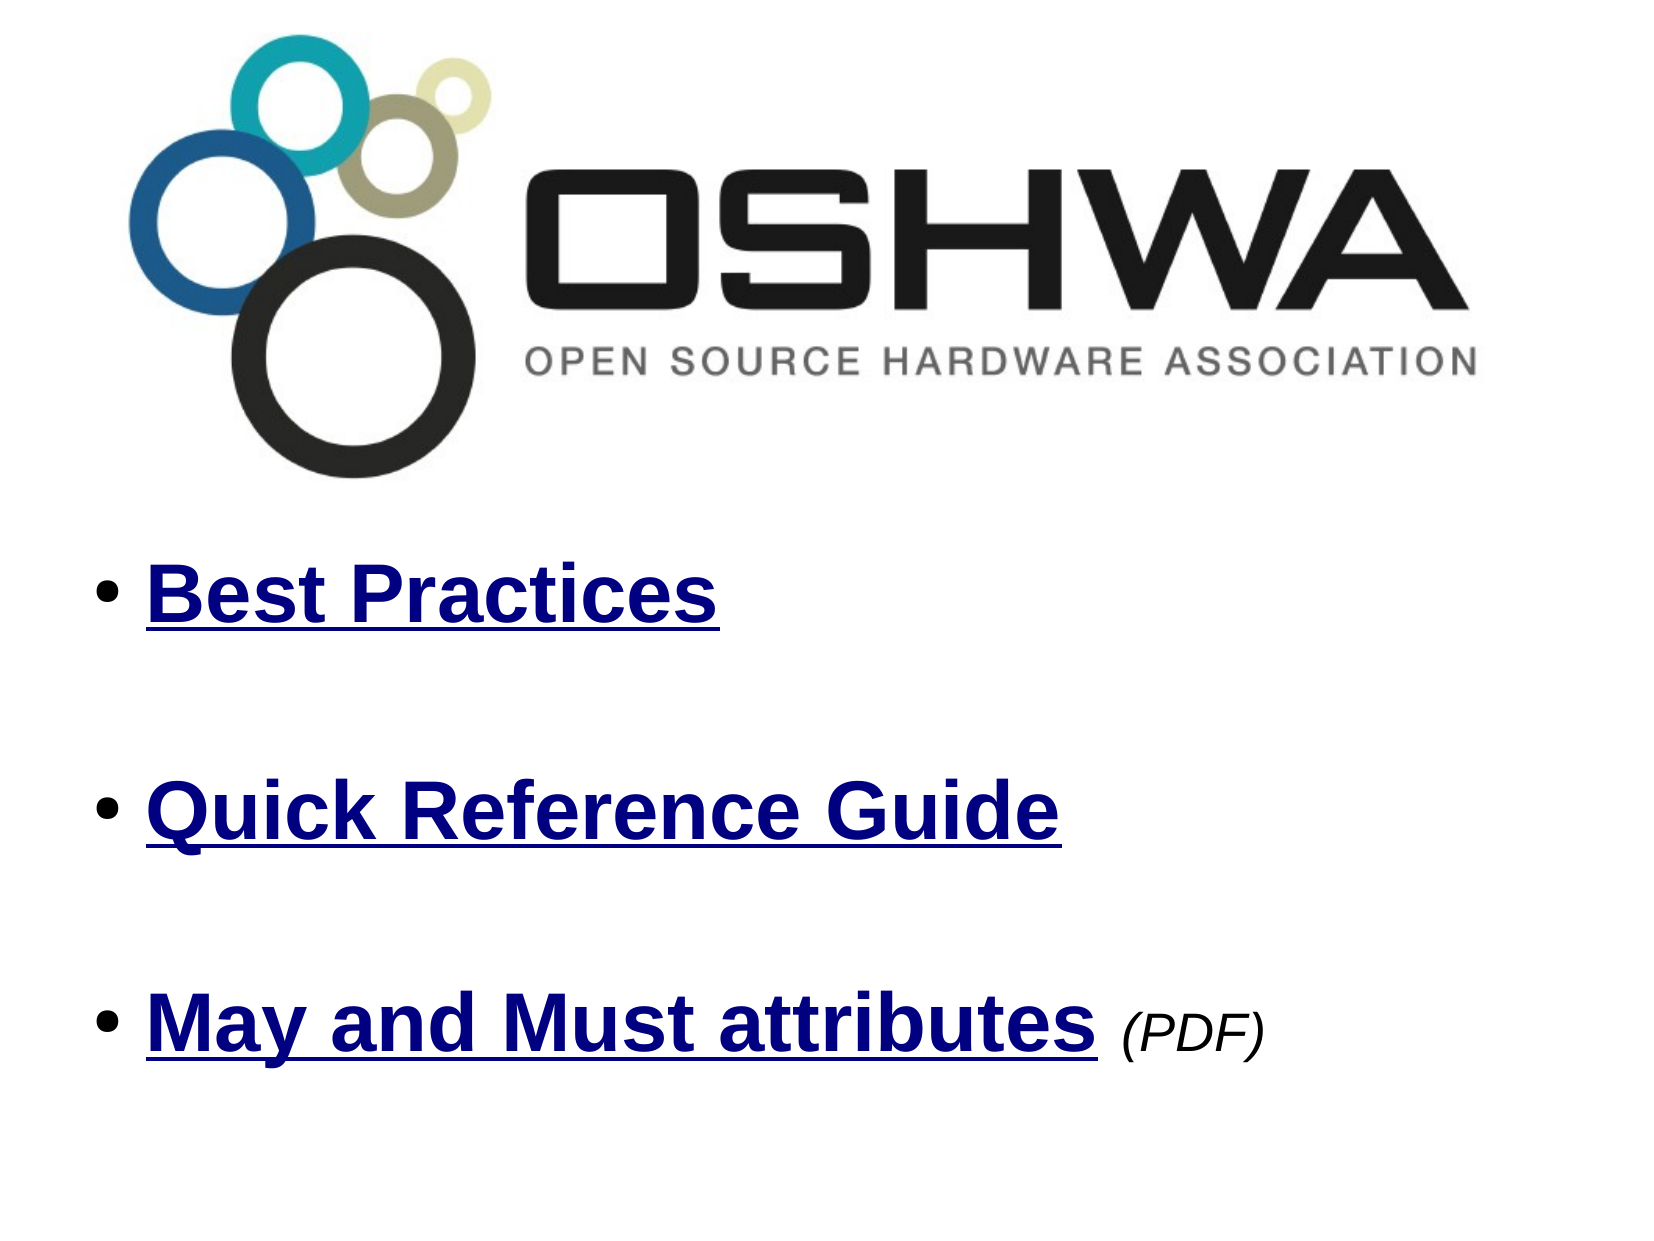

# Best Practices
Quick Reference Guide
May and Must attributes (PDF)